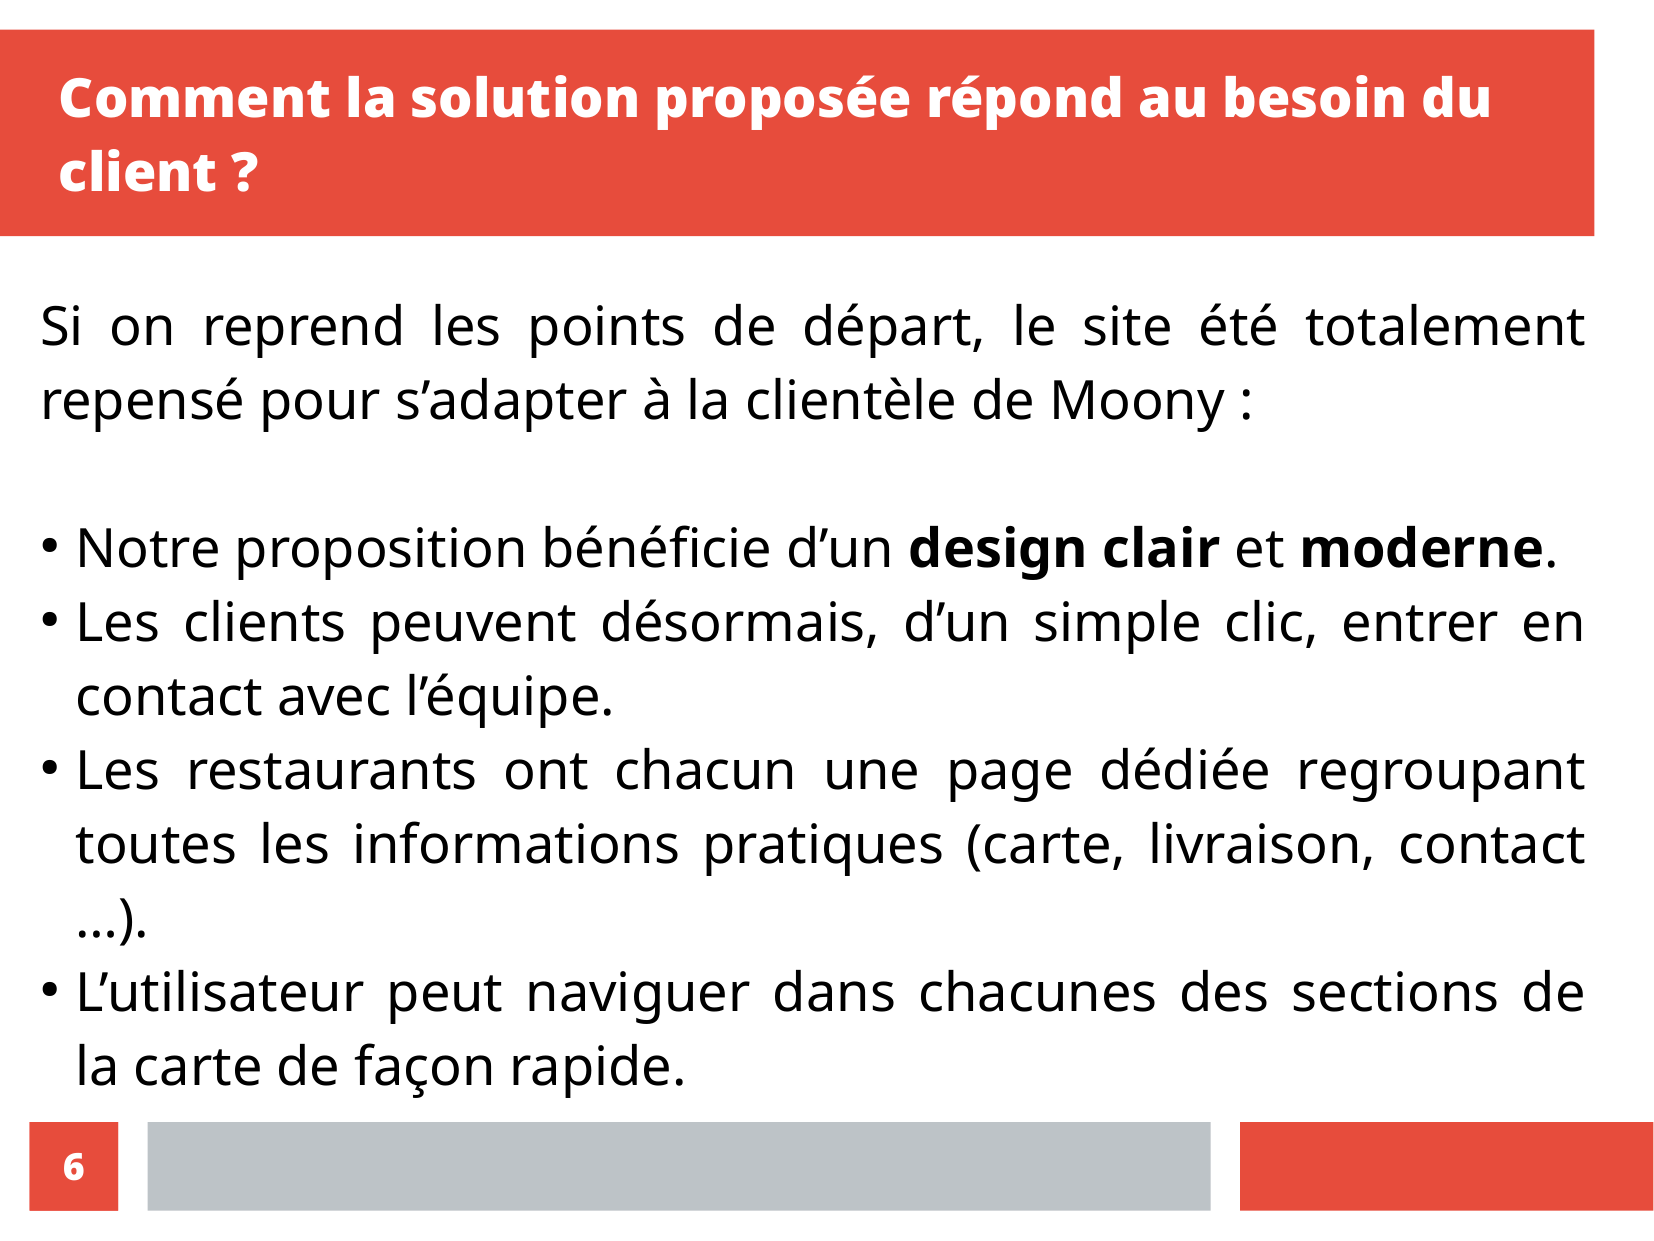

# Comment la solution proposée répond au besoin du client ?
Si on reprend les points de départ, le site été totalement repensé pour s’adapter à la clientèle de Moony :
Notre proposition bénéficie d’un design clair et moderne.
Les clients peuvent désormais, d’un simple clic, entrer en contact avec l’équipe.
Les restaurants ont chacun une page dédiée regroupant toutes les informations pratiques (carte, livraison, contact …).
L’utilisateur peut naviguer dans chacunes des sections de la carte de façon rapide.
6